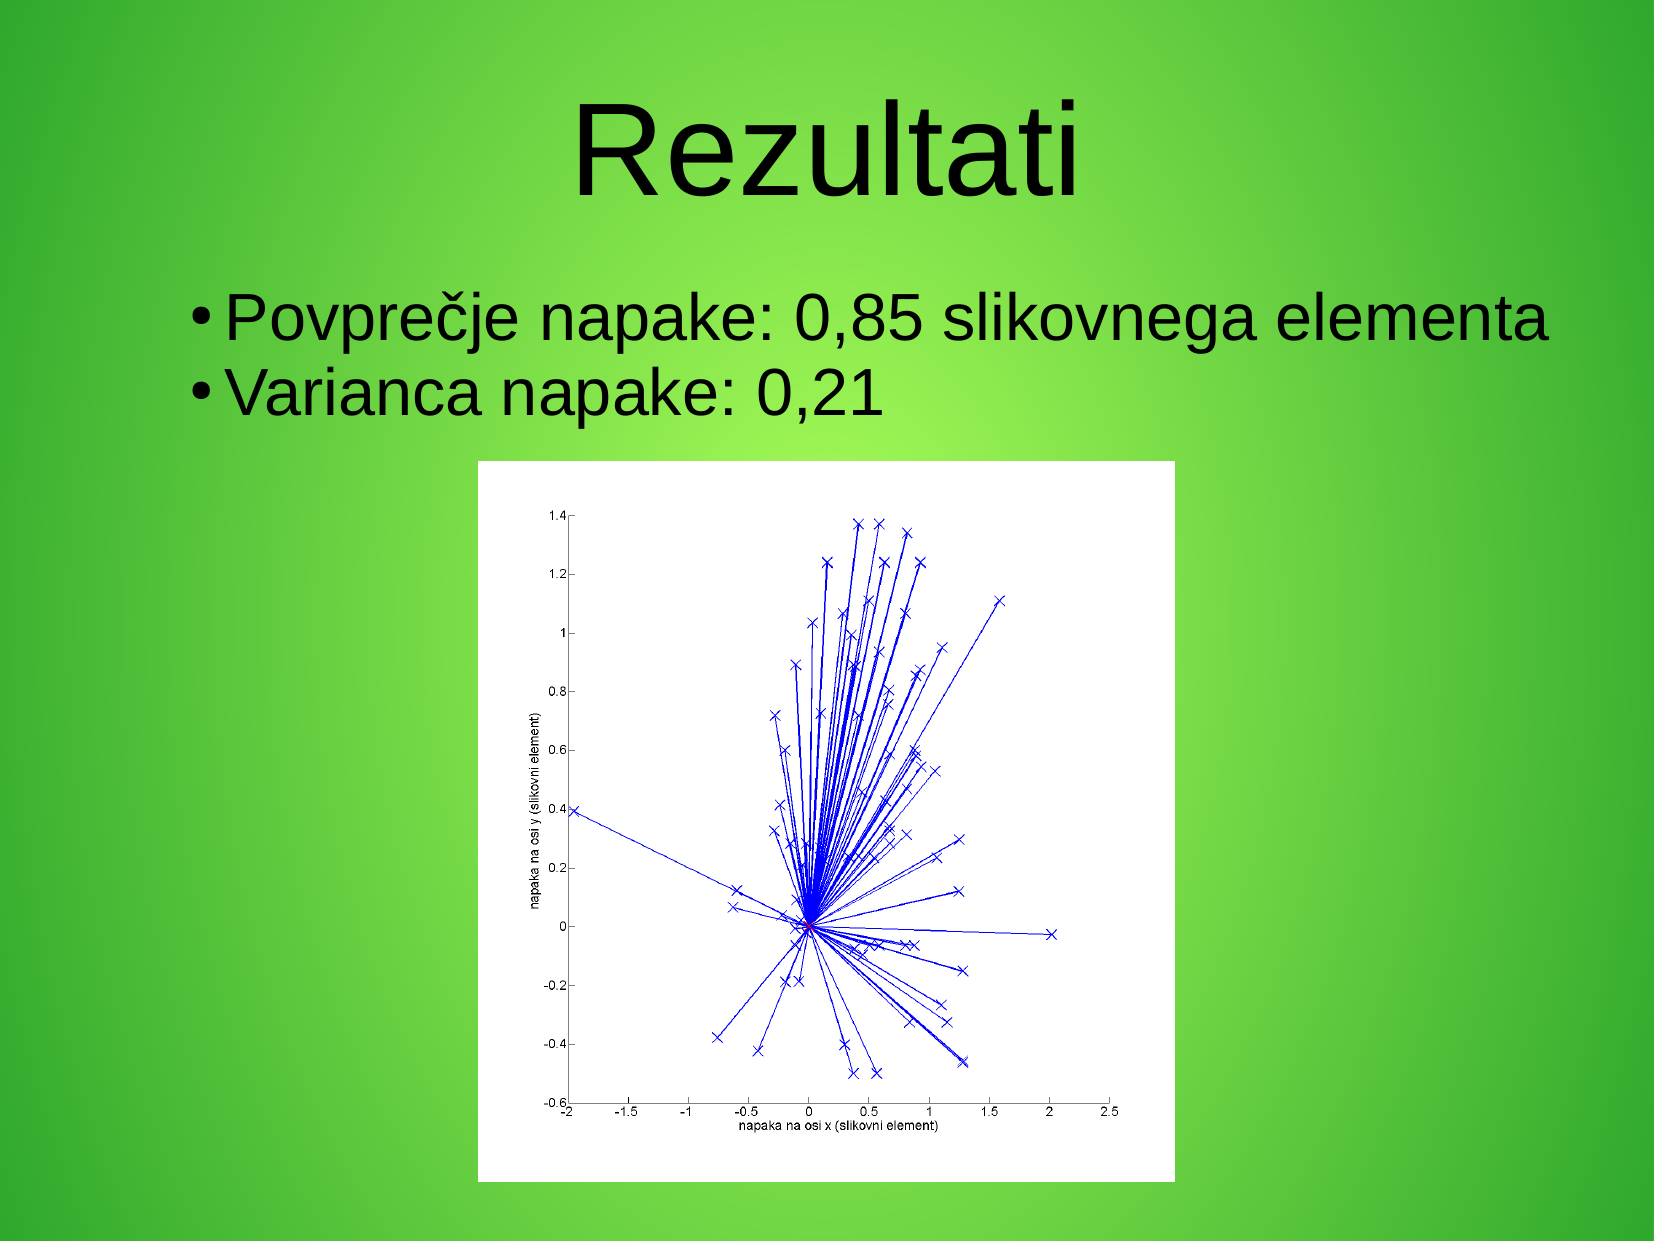

# Rezultati
Povprečje napake: 0,85 slikovnega elementa
Varianca napake: 0,21